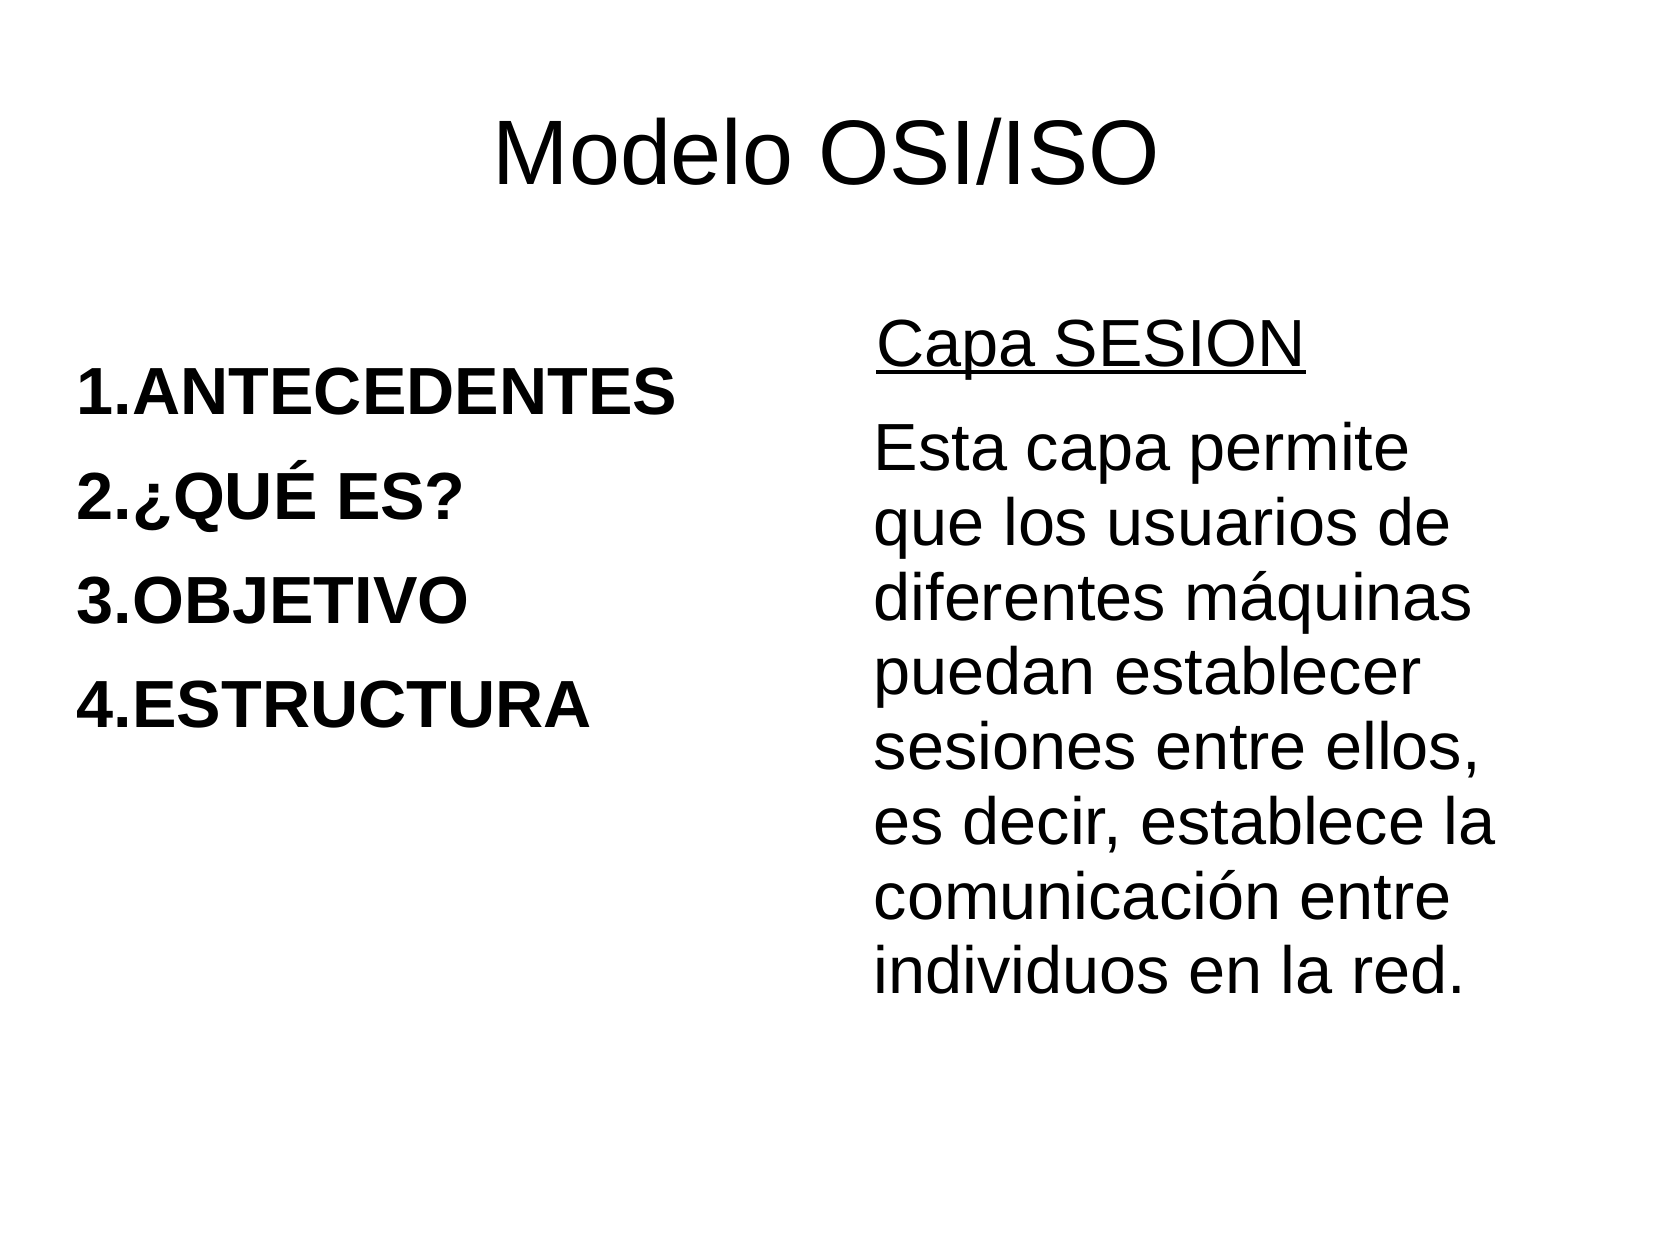

# Modelo OSI/ISO
Capa SESION
Esta capa permite que los usuarios de diferentes máquinas puedan establecer sesiones entre ellos, es decir, establece la comunicación entre individuos en la red.
ANTECEDENTES
¿QUÉ ES?
OBJETIVO
ESTRUCTURA